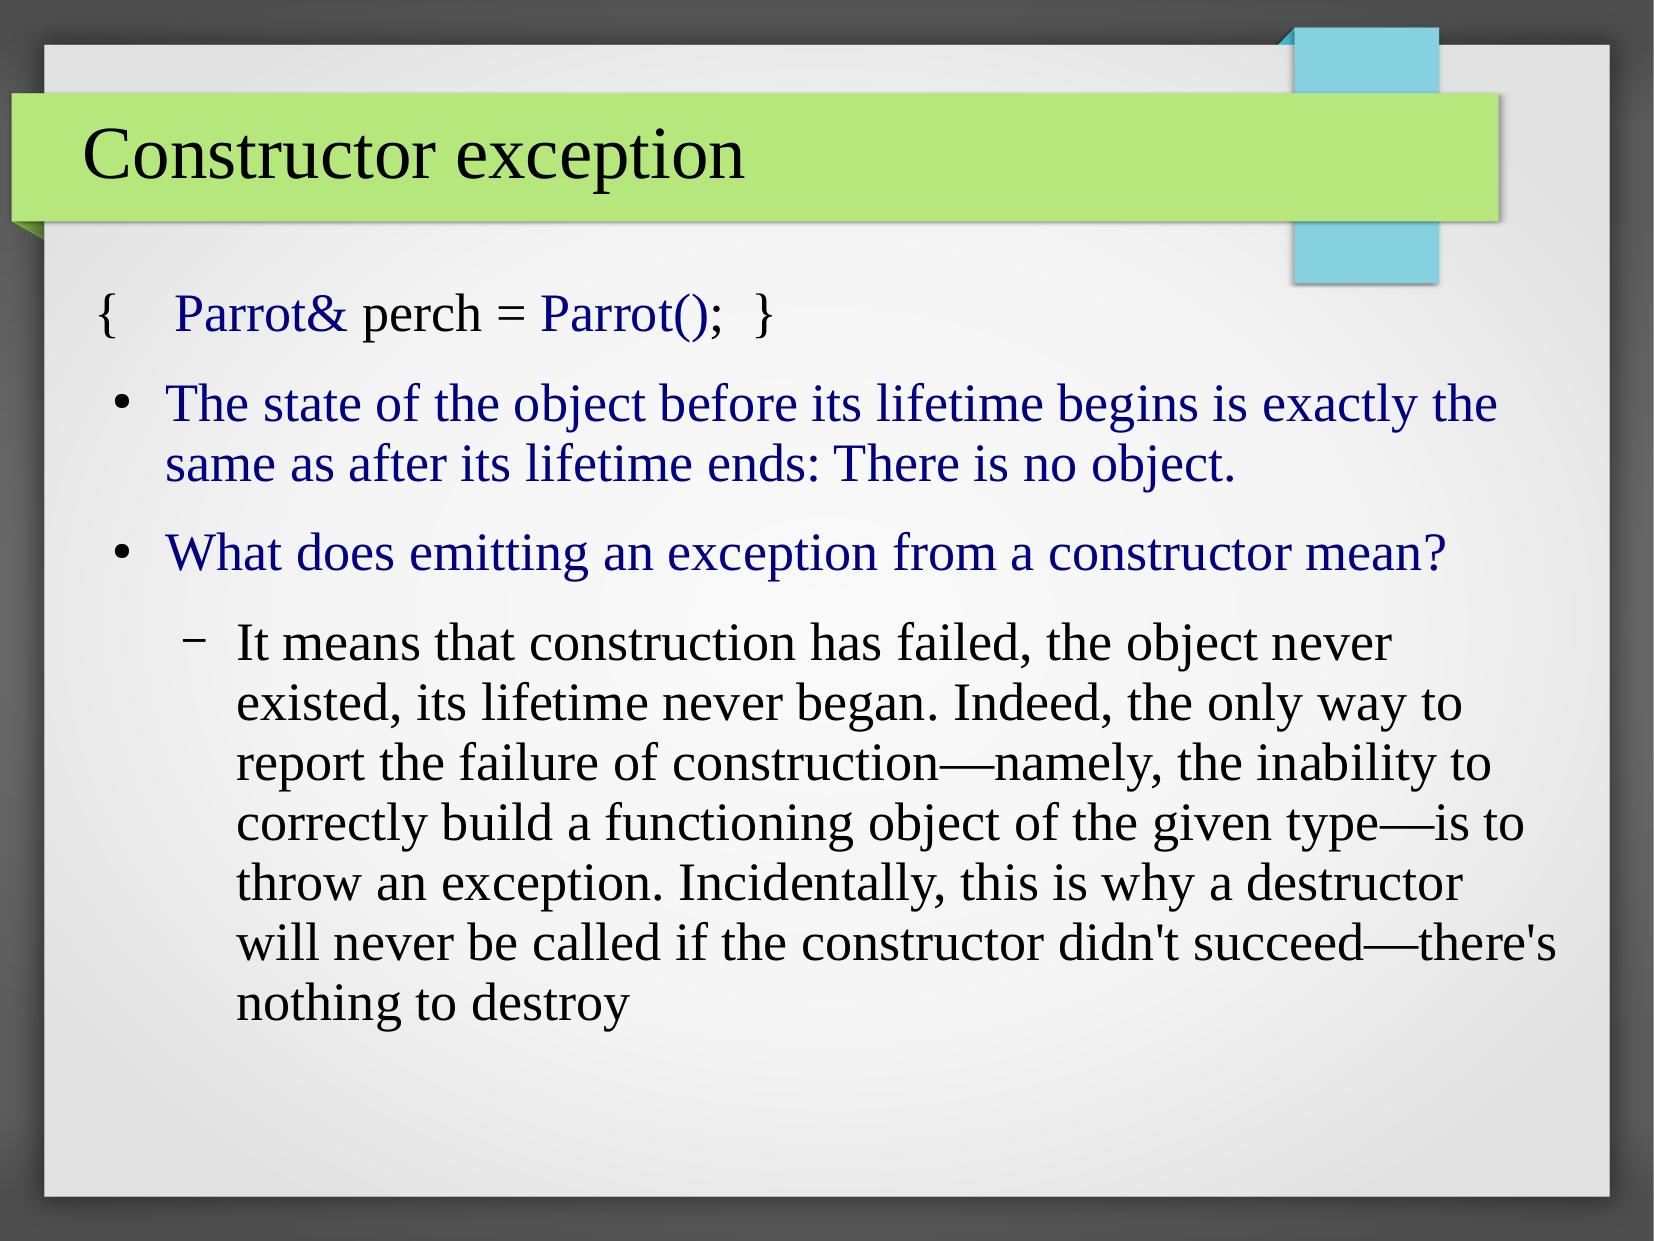

# Constructor exception
{ Parrot& perch = Parrot(); }
The state of the object before its lifetime begins is exactly the same as after its lifetime ends: There is no object.
What does emitting an exception from a constructor mean?
It means that construction has failed, the object never existed, its lifetime never began. Indeed, the only way to report the failure of construction—namely, the inability to correctly build a functioning object of the given type—is to throw an exception. Incidentally, this is why a destructor will never be called if the constructor didn't succeed—there's nothing to destroy